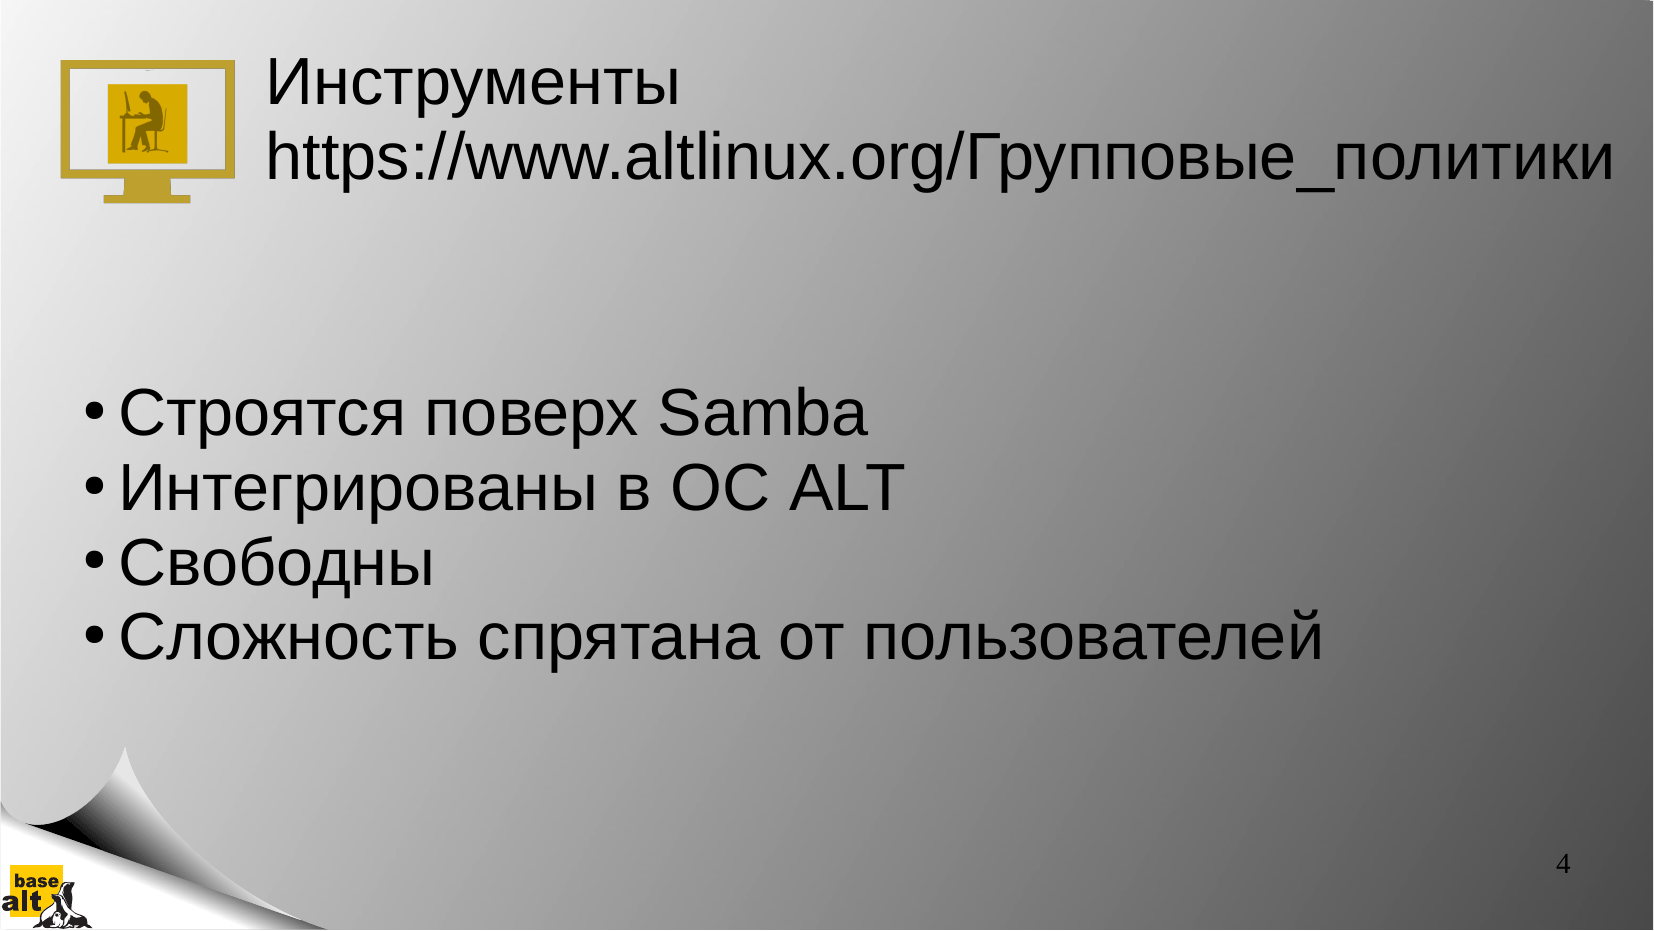

Инструменты
https://www.altlinux.org/Групповые_политики
# Строятся поверх Samba
Интегрированы в ОС ALT
Свободны
Сложность спрятана от пользователей
4